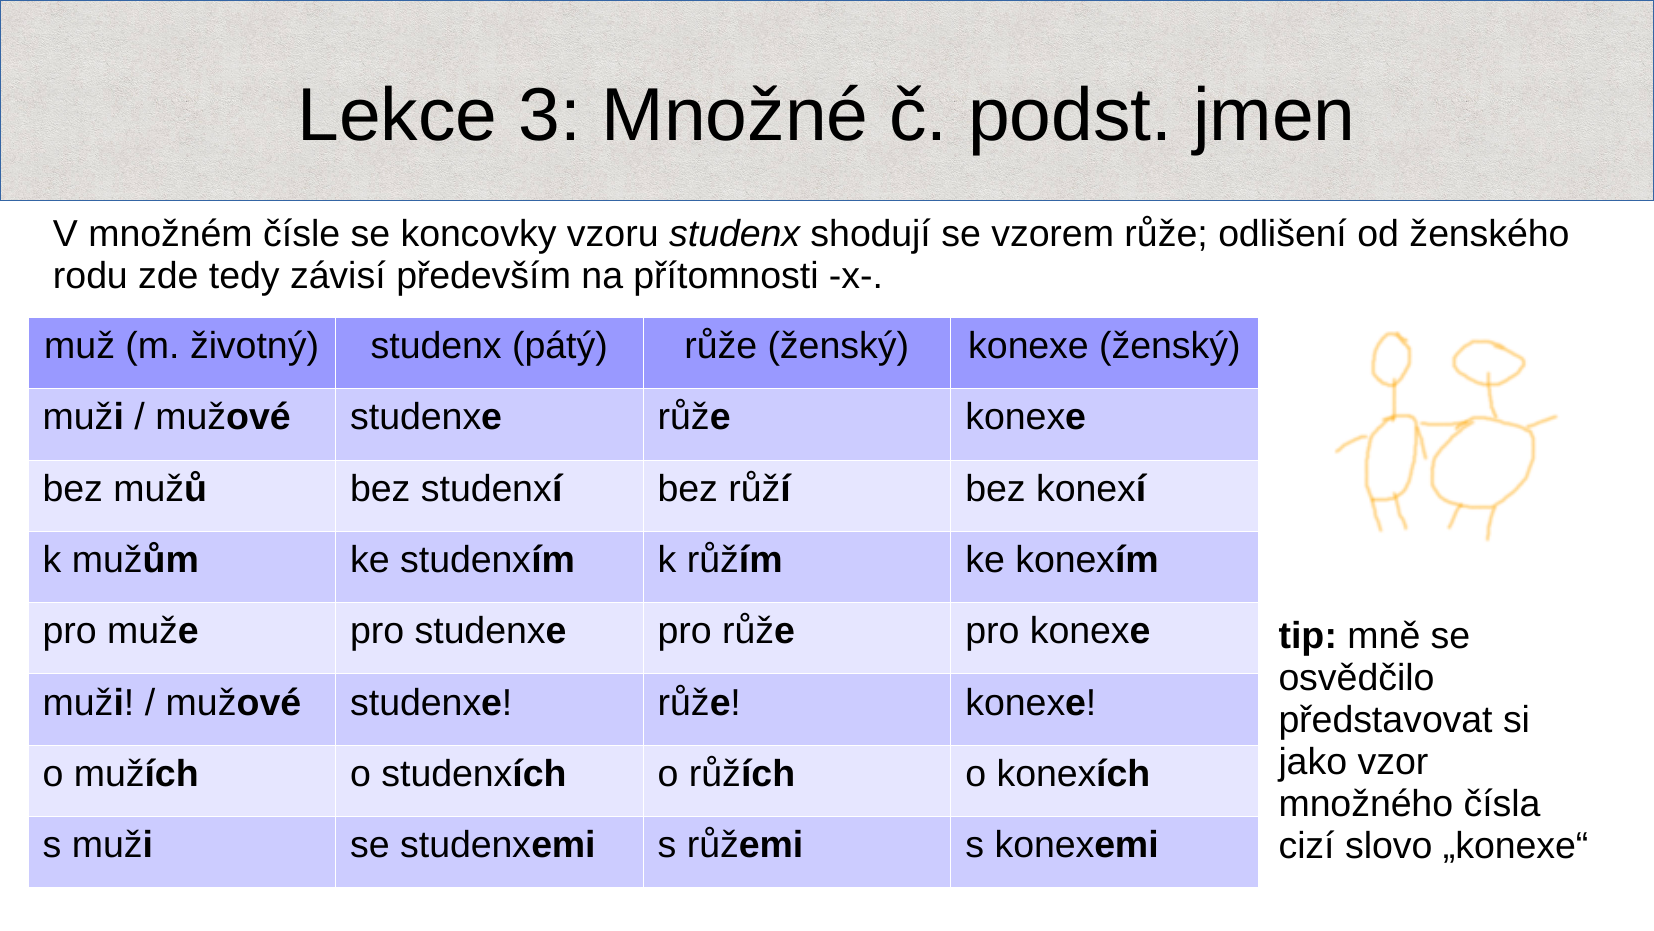

# Lekce 3: Množné č. podst. jmen
V množném čísle se koncovky vzoru studenx shodují se vzorem růže; odlišení od ženského rodu zde tedy závisí především na přítomnosti -x-.
| muž (m. životný) | studenx (pátý) | růže (ženský) | konexe (ženský) |
| --- | --- | --- | --- |
| muži / mužové | studenxe | růže | konexe |
| bez mužů | bez studenxí | bez růží | bez konexí |
| k mužům | ke studenxím | k růžím | ke konexím |
| pro muže | pro studenxe | pro růže | pro konexe |
| muži! / mužové | studenxe! | růže! | konexe! |
| o mužích | o studenxích | o růžích | o konexích |
| s muži | se studenxemi | s růžemi | s konexemi |
tip: mně se osvědčilo představovat si jako vzor množného čísla cizí slovo „konexe“